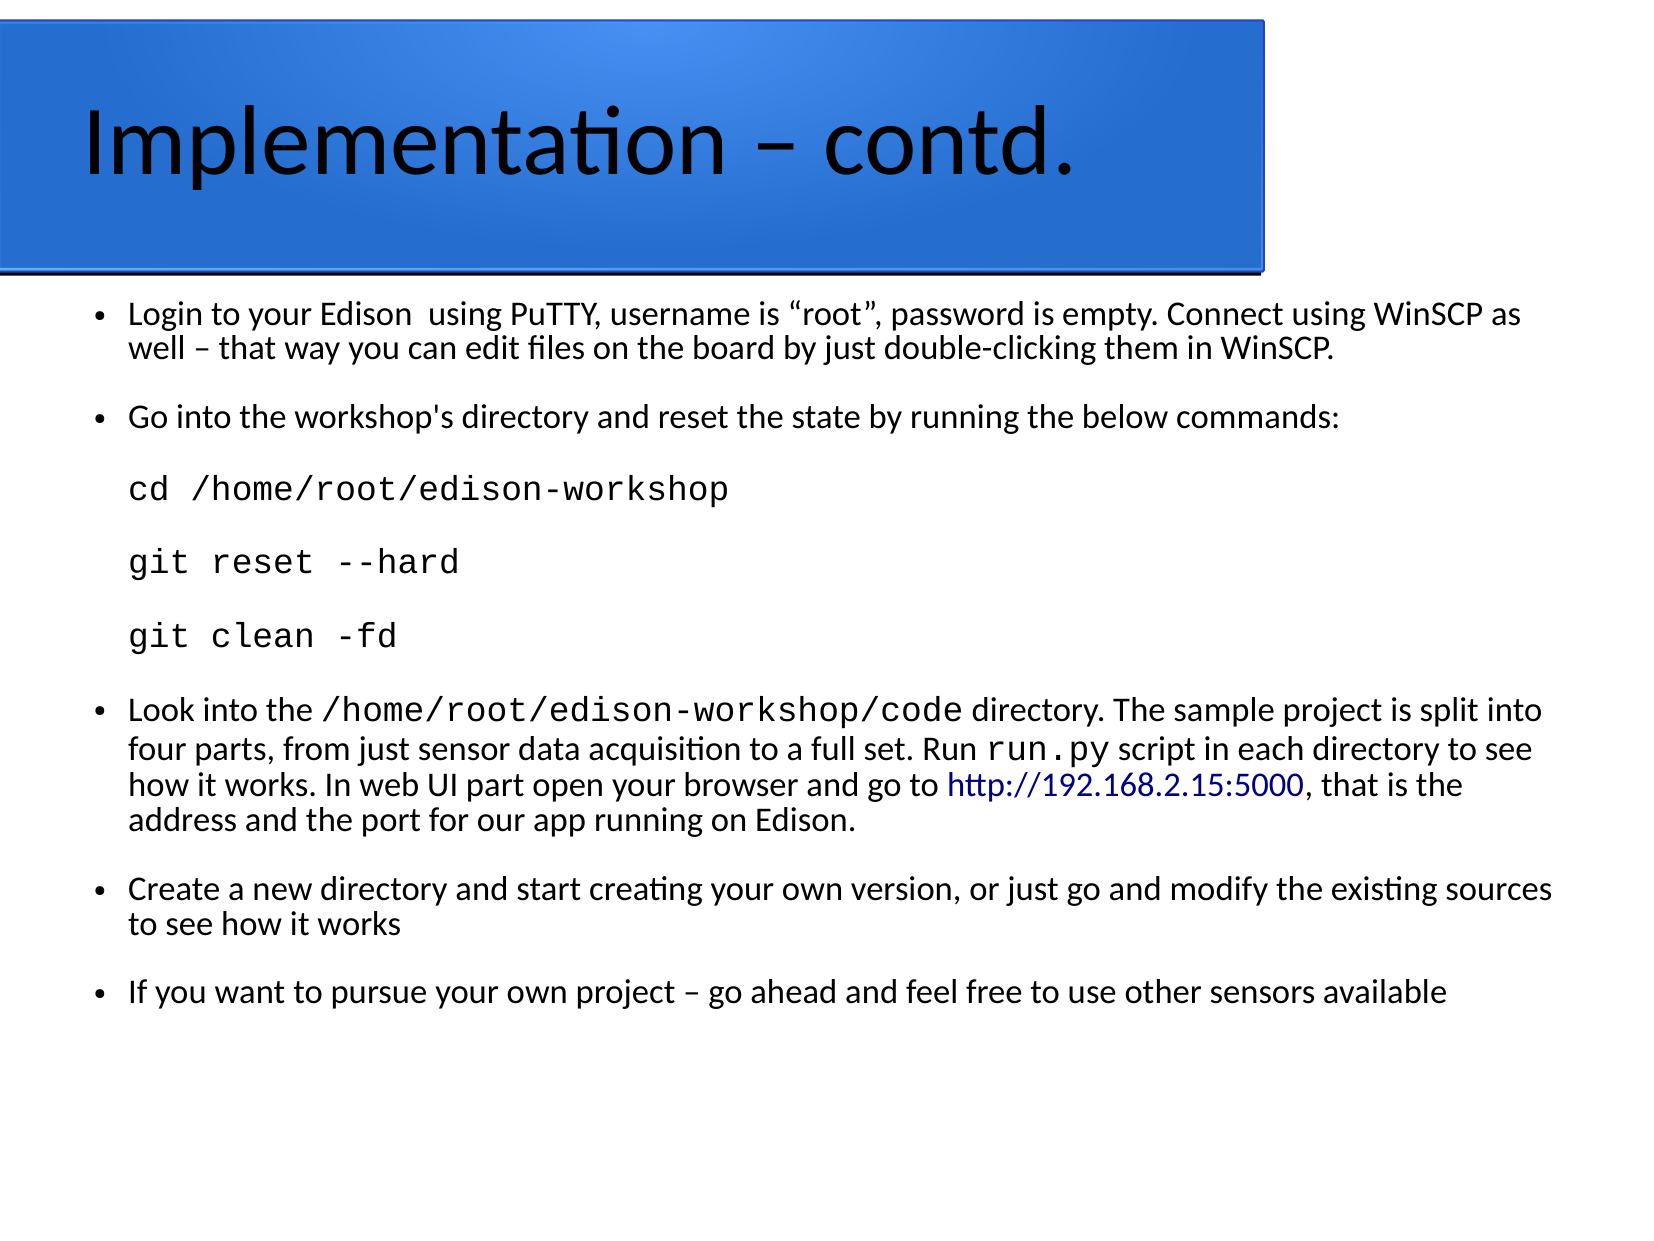

# Implementation – contd.
Login to your Edison using PuTTY, username is “root”, password is empty. Connect using WinSCP as well – that way you can edit files on the board by just double-clicking them in WinSCP.
Go into the workshop's directory and reset the state by running the below commands:
cd /home/root/edison-workshop
git reset --hard
git clean -fd
Look into the /home/root/edison-workshop/code directory. The sample project is split into four parts, from just sensor data acquisition to a full set. Run run.py script in each directory to see how it works. In web UI part open your browser and go to http://192.168.2.15:5000, that is the address and the port for our app running on Edison.
Create a new directory and start creating your own version, or just go and modify the existing sources to see how it works
If you want to pursue your own project – go ahead and feel free to use other sensors available